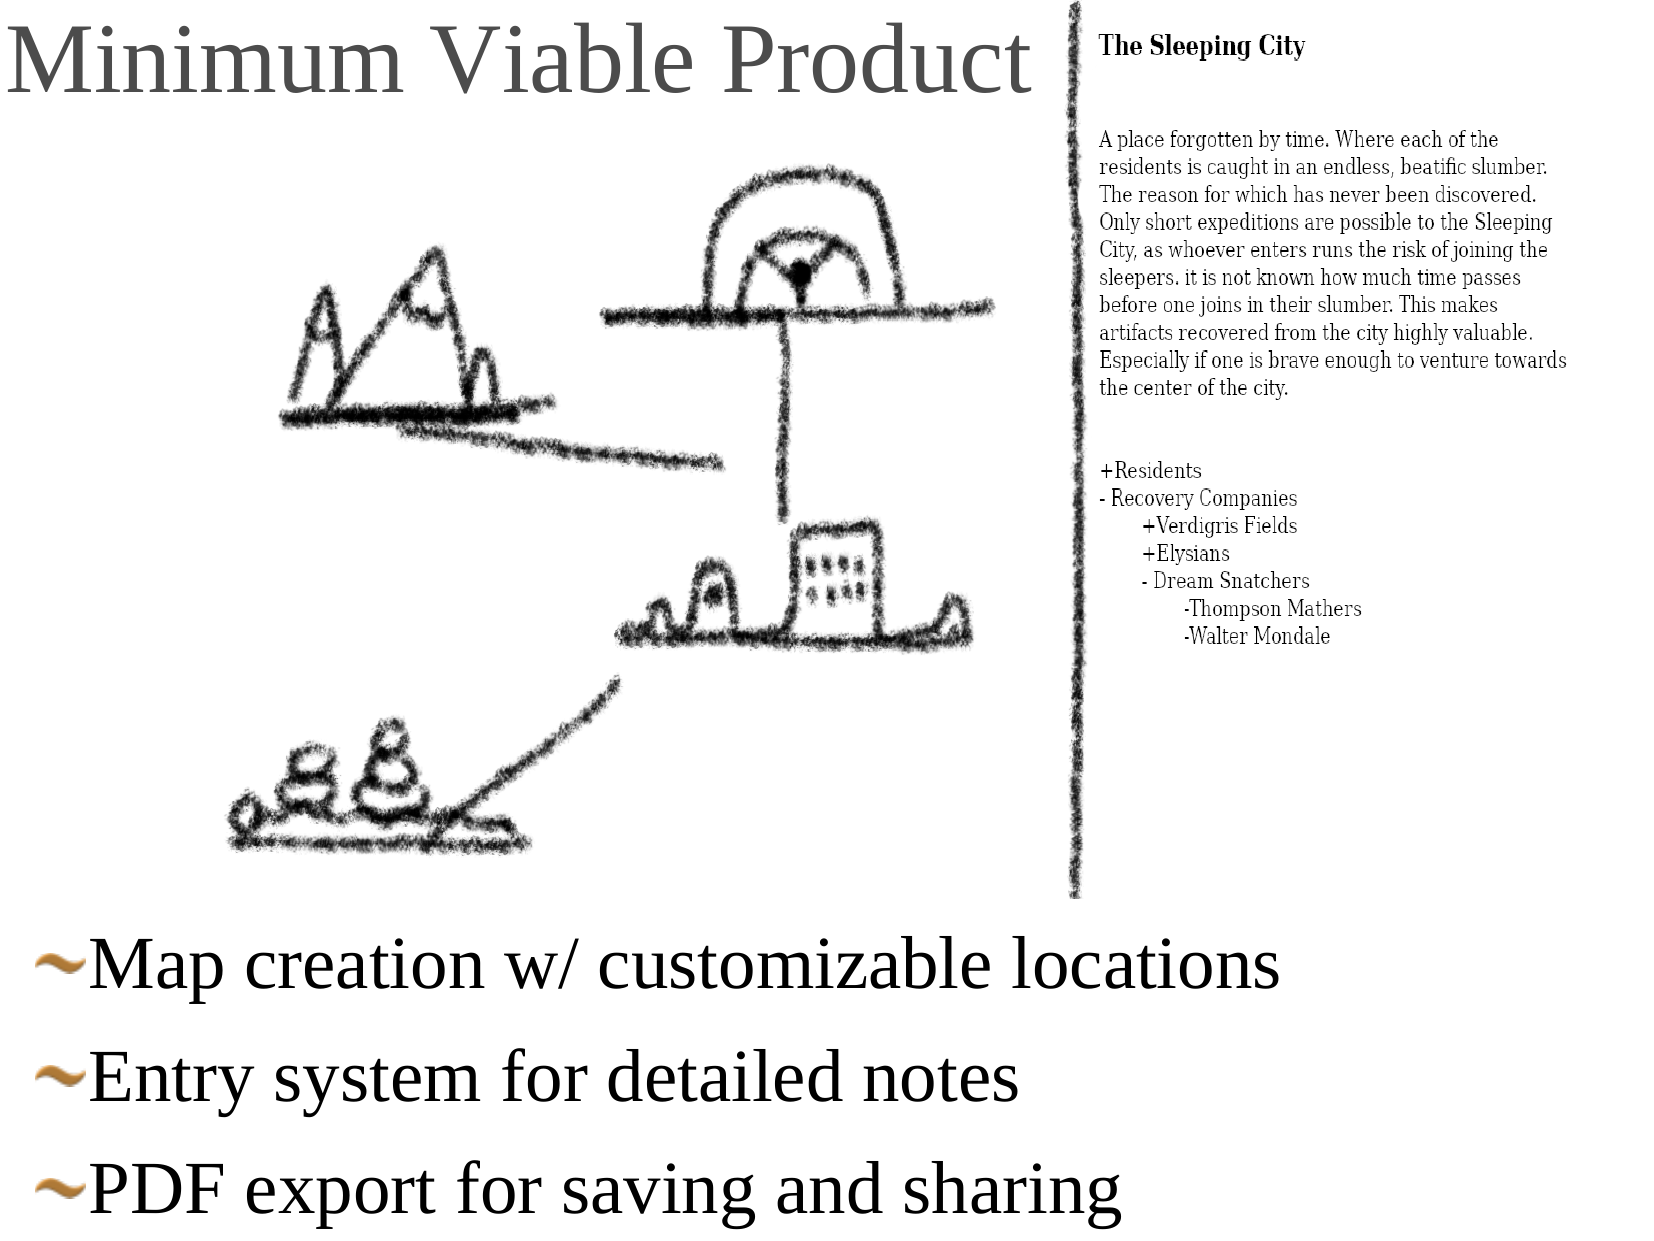

# Minimum Viable Product
Map creation w/ customizable locations
Entry system for detailed notes
PDF export for saving and sharing